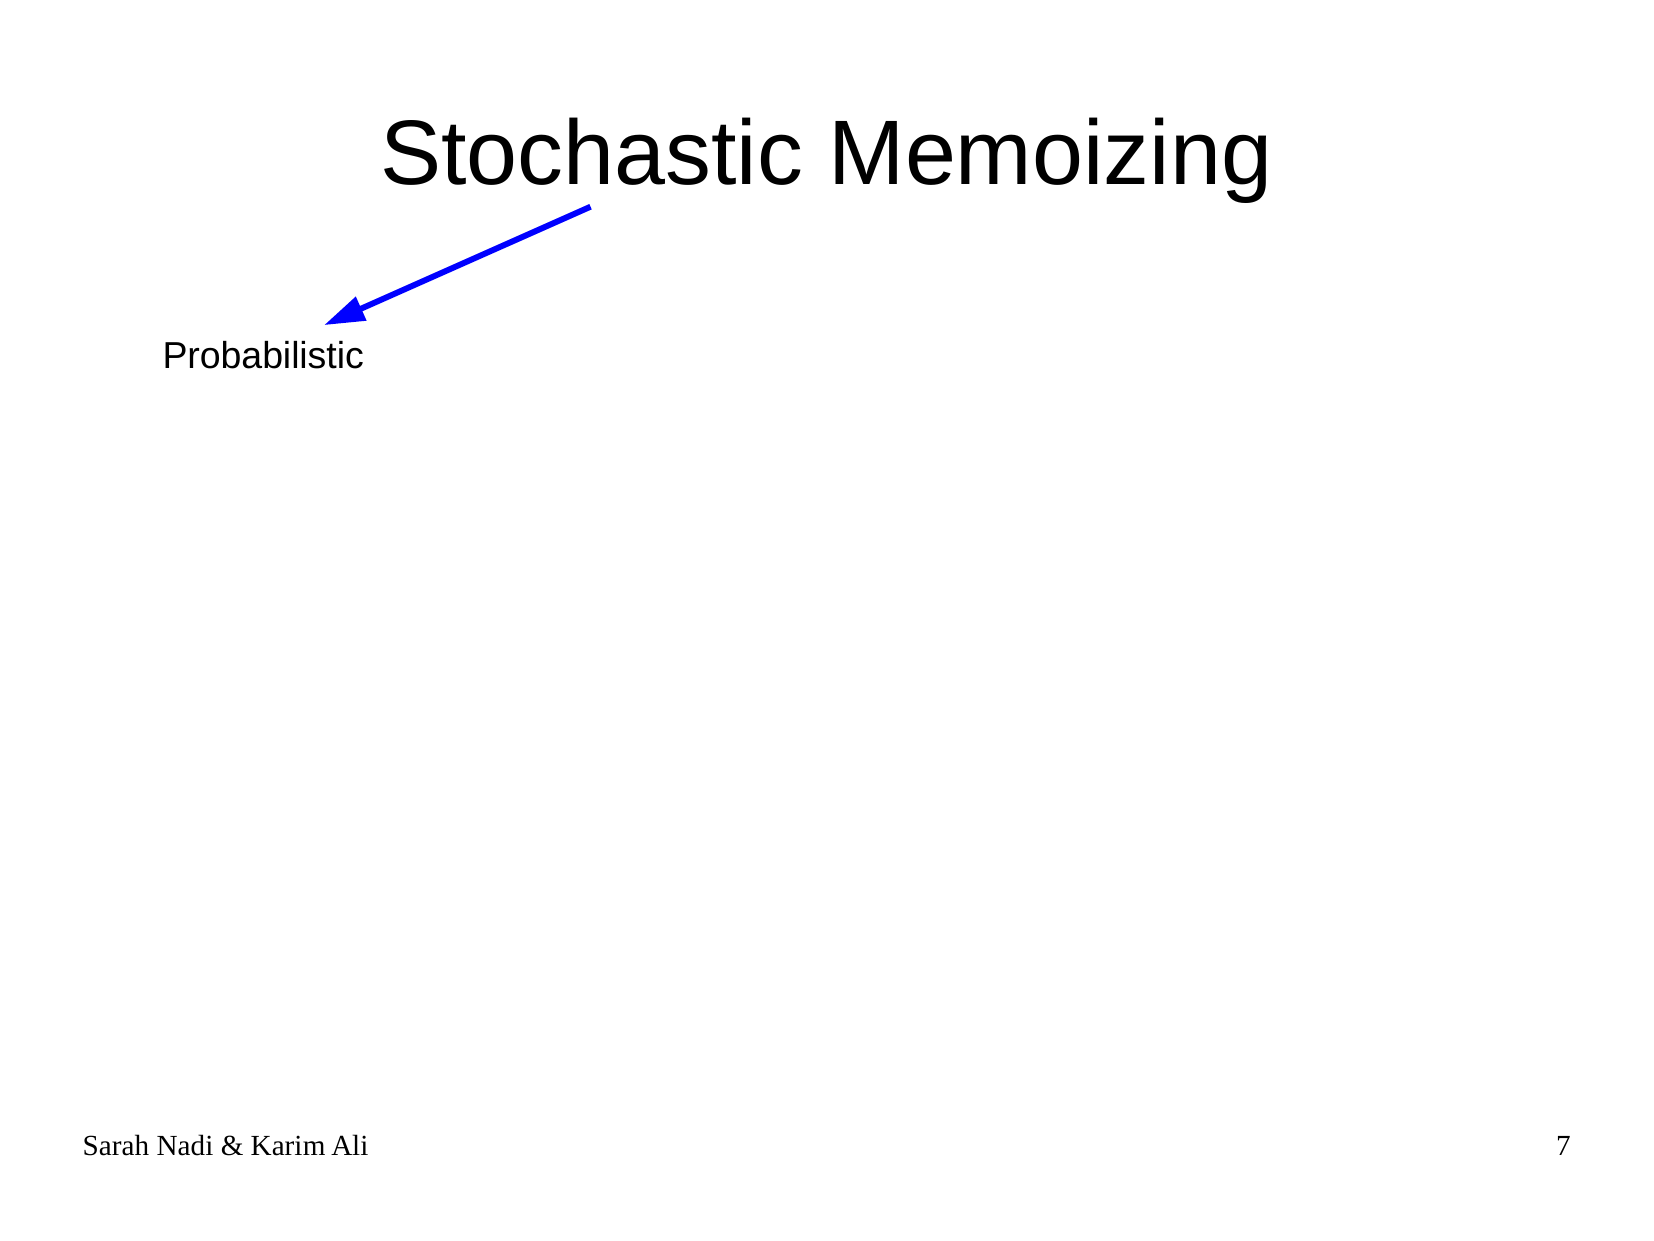

# Stochastic Memoizing
Probabilistic
Sarah Nadi & Karim Ali
7